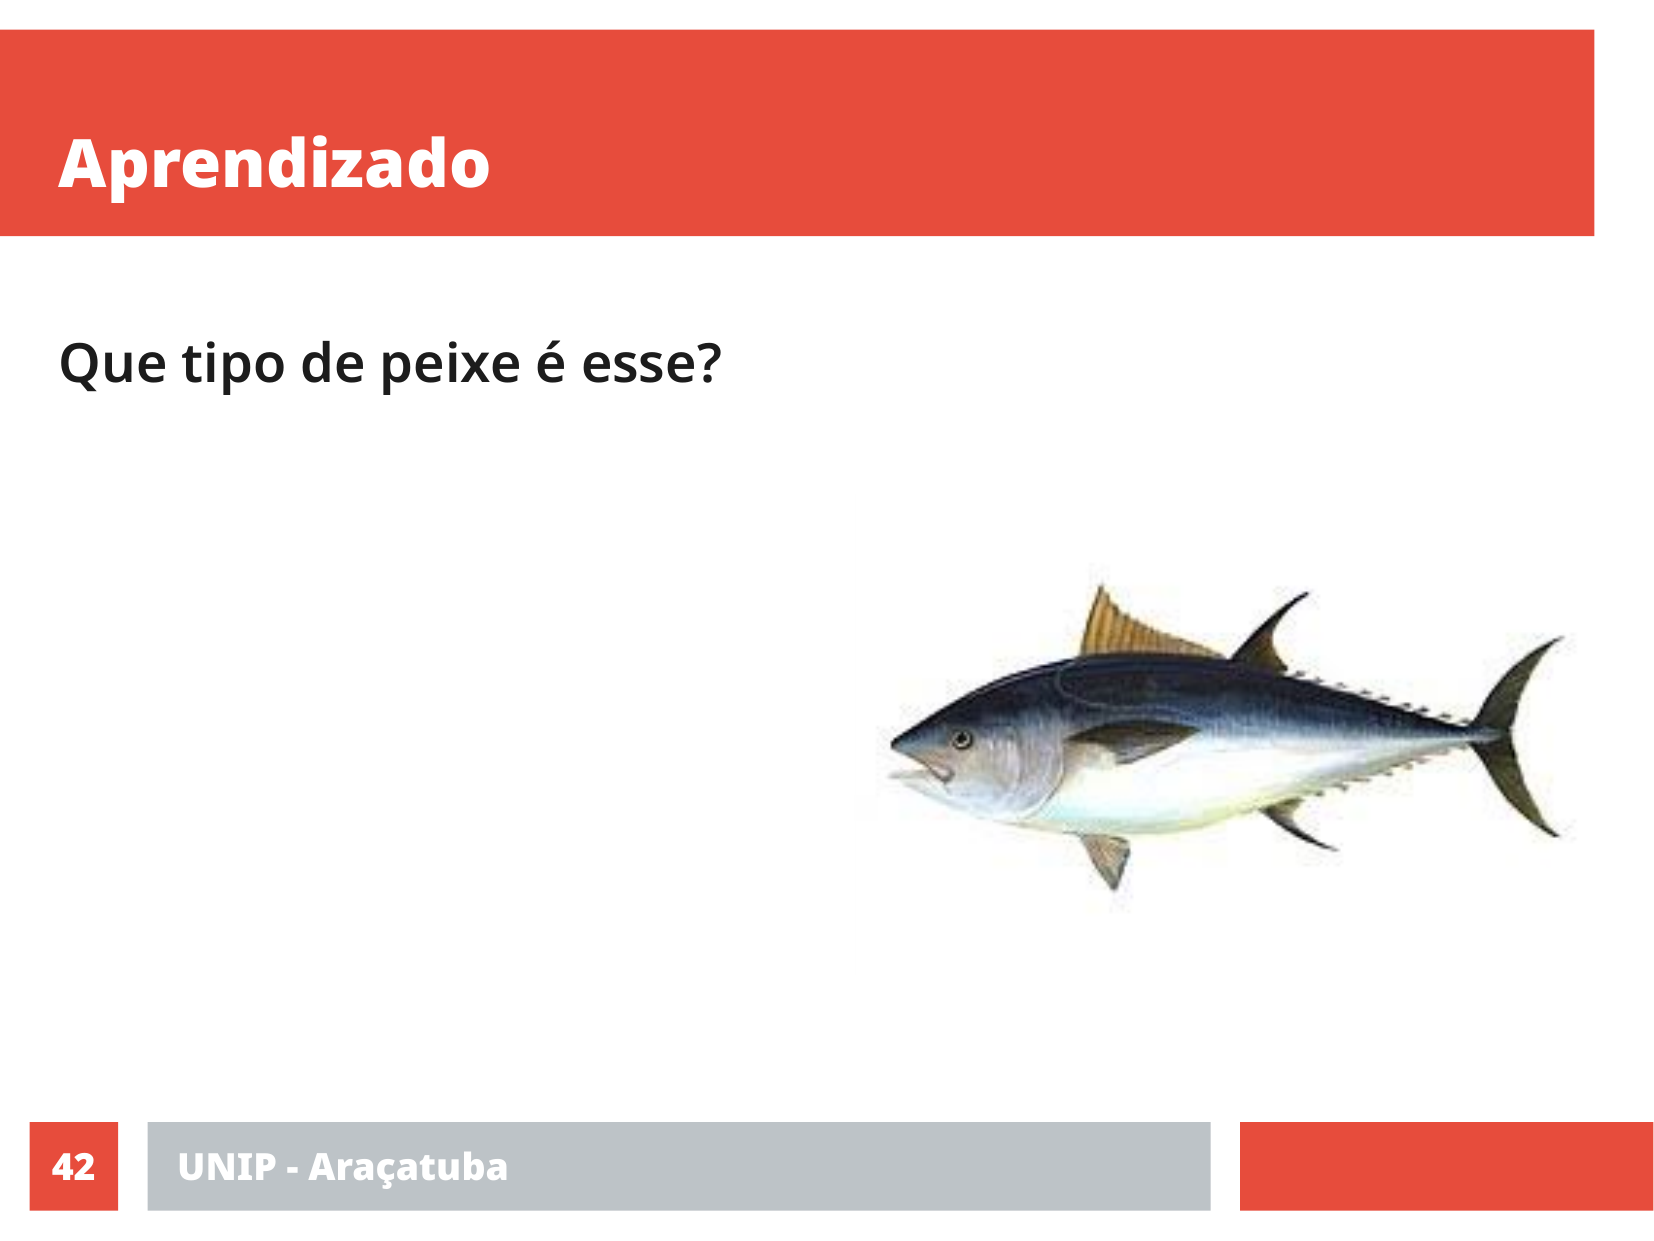

# Aprendizado
Que tipo de peixe é esse?
42
UNIP - Araçatuba